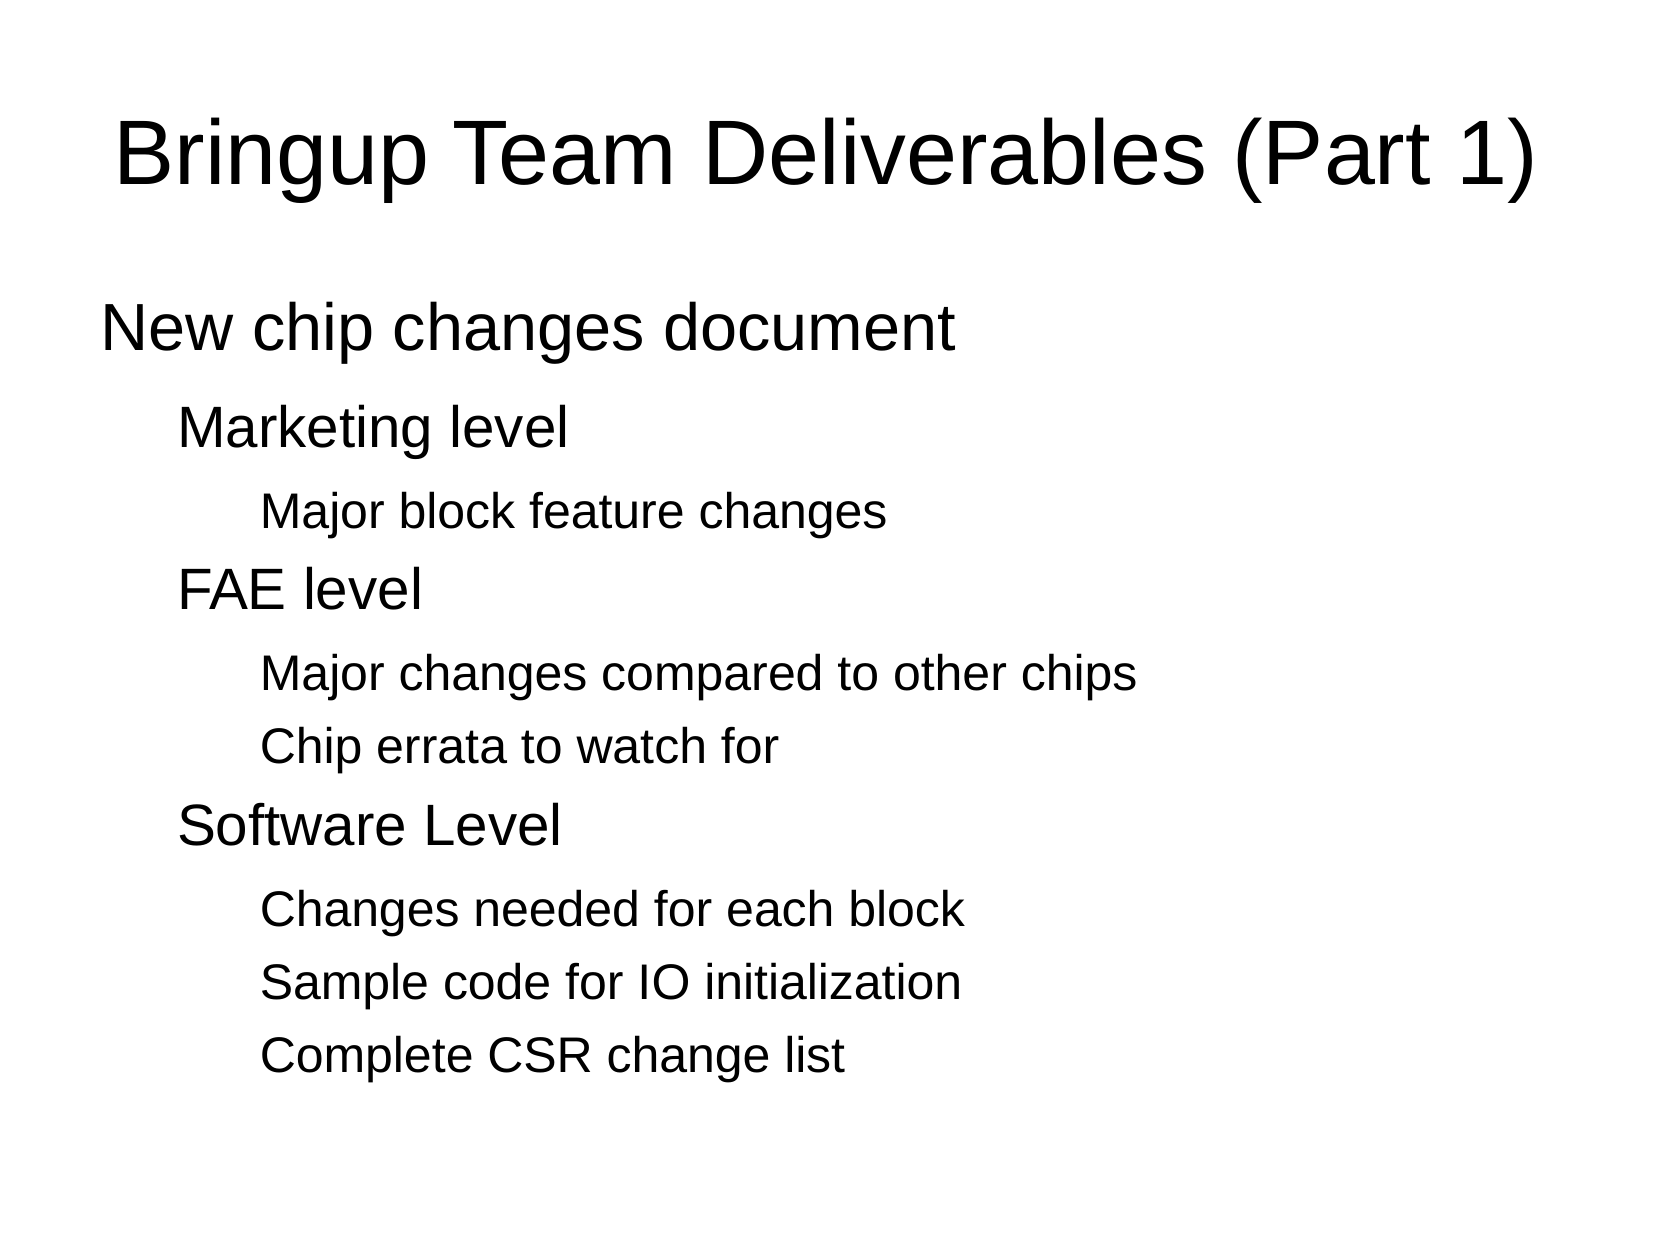

# Bringup Team Deliverables (Part 1)
New chip changes document
Marketing level
Major block feature changes
FAE level
Major changes compared to other chips
Chip errata to watch for
Software Level
Changes needed for each block
Sample code for IO initialization
Complete CSR change list